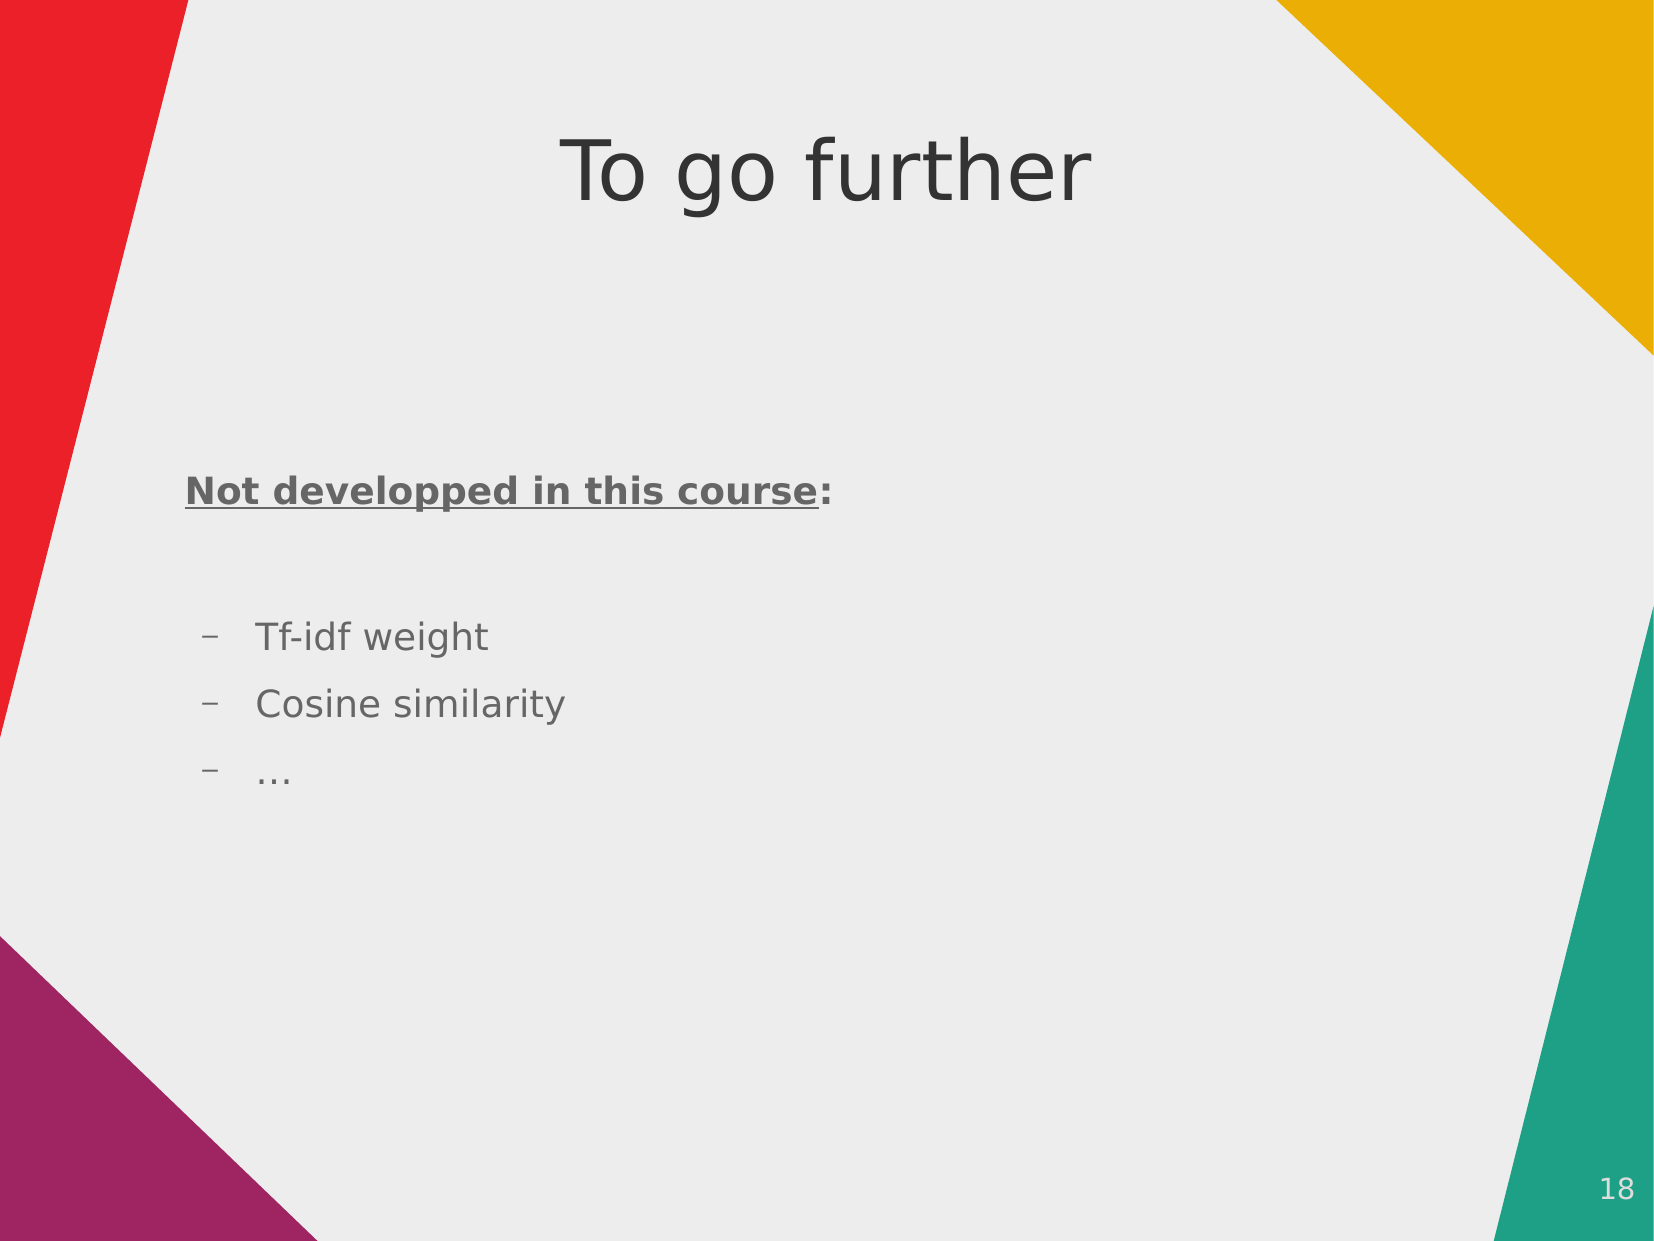

# To go further
Not developped in this course:
Tf-idf weight
Cosine similarity
…
18